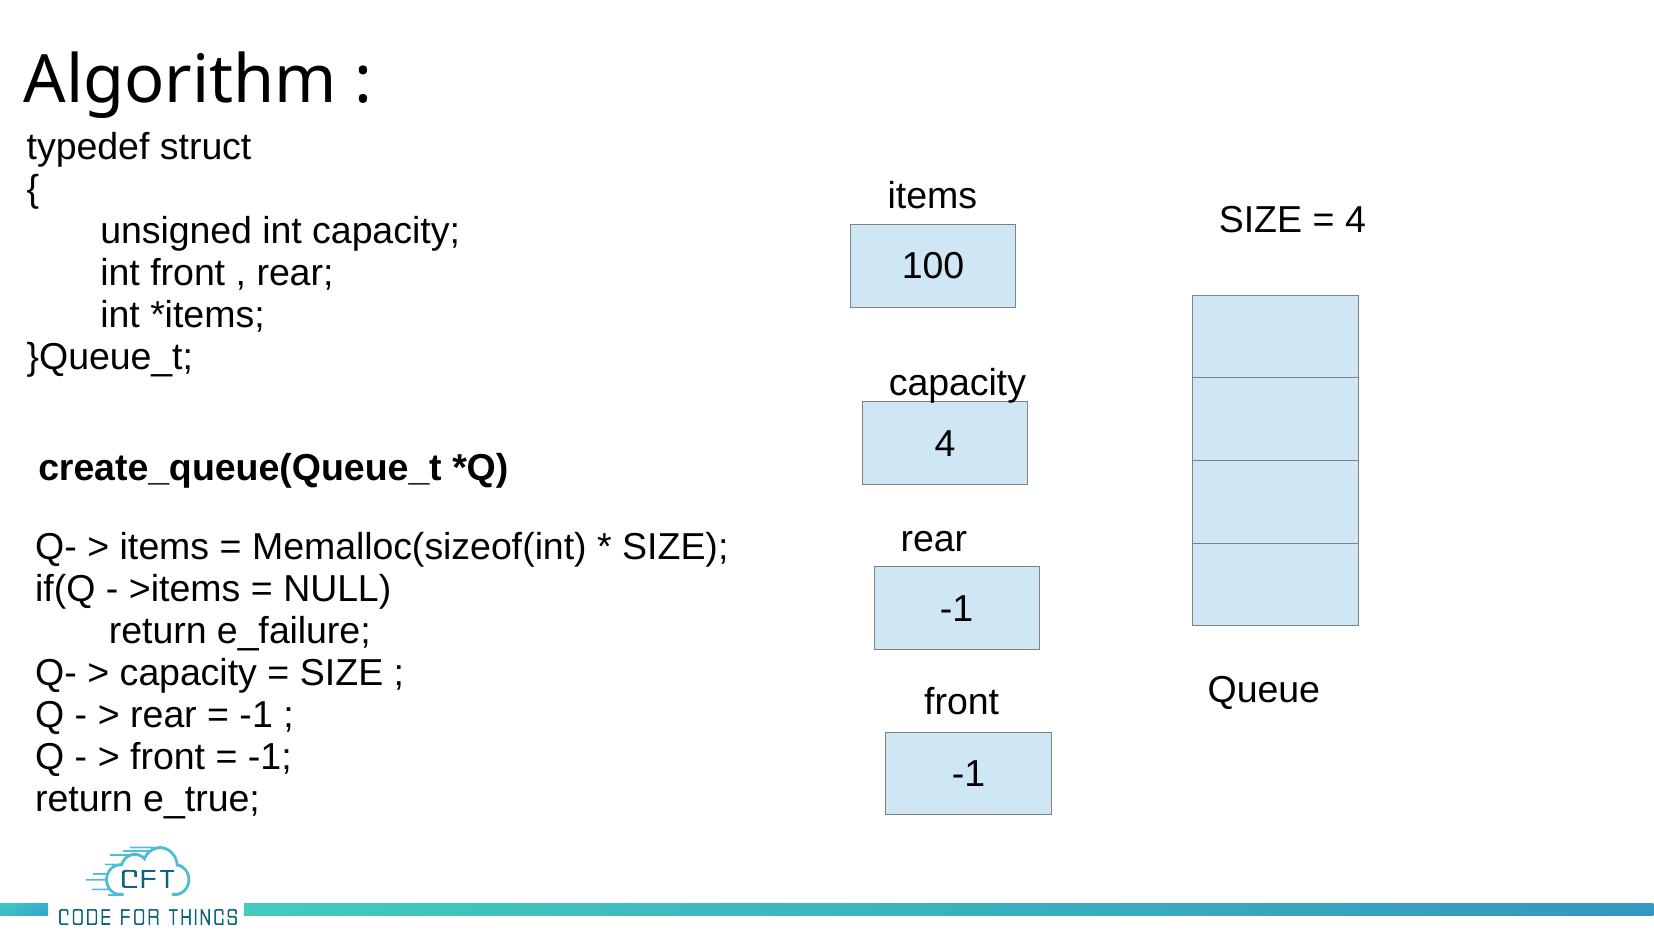

# Algorithm :
typedef struct
{
	unsigned int capacity;
	int front , rear;
	int *items;
}Queue_t;
items
SIZE = 4
100
capacity
4
create_queue(Queue_t *Q)
rear
Q- > items = Memalloc(sizeof(int) * SIZE);
if(Q - >items = NULL)
	return e_failure;
Q- > capacity = SIZE ;
Q - > rear = -1 ;
Q - > front = -1;
return e_true;
-1
Queue
front
-1